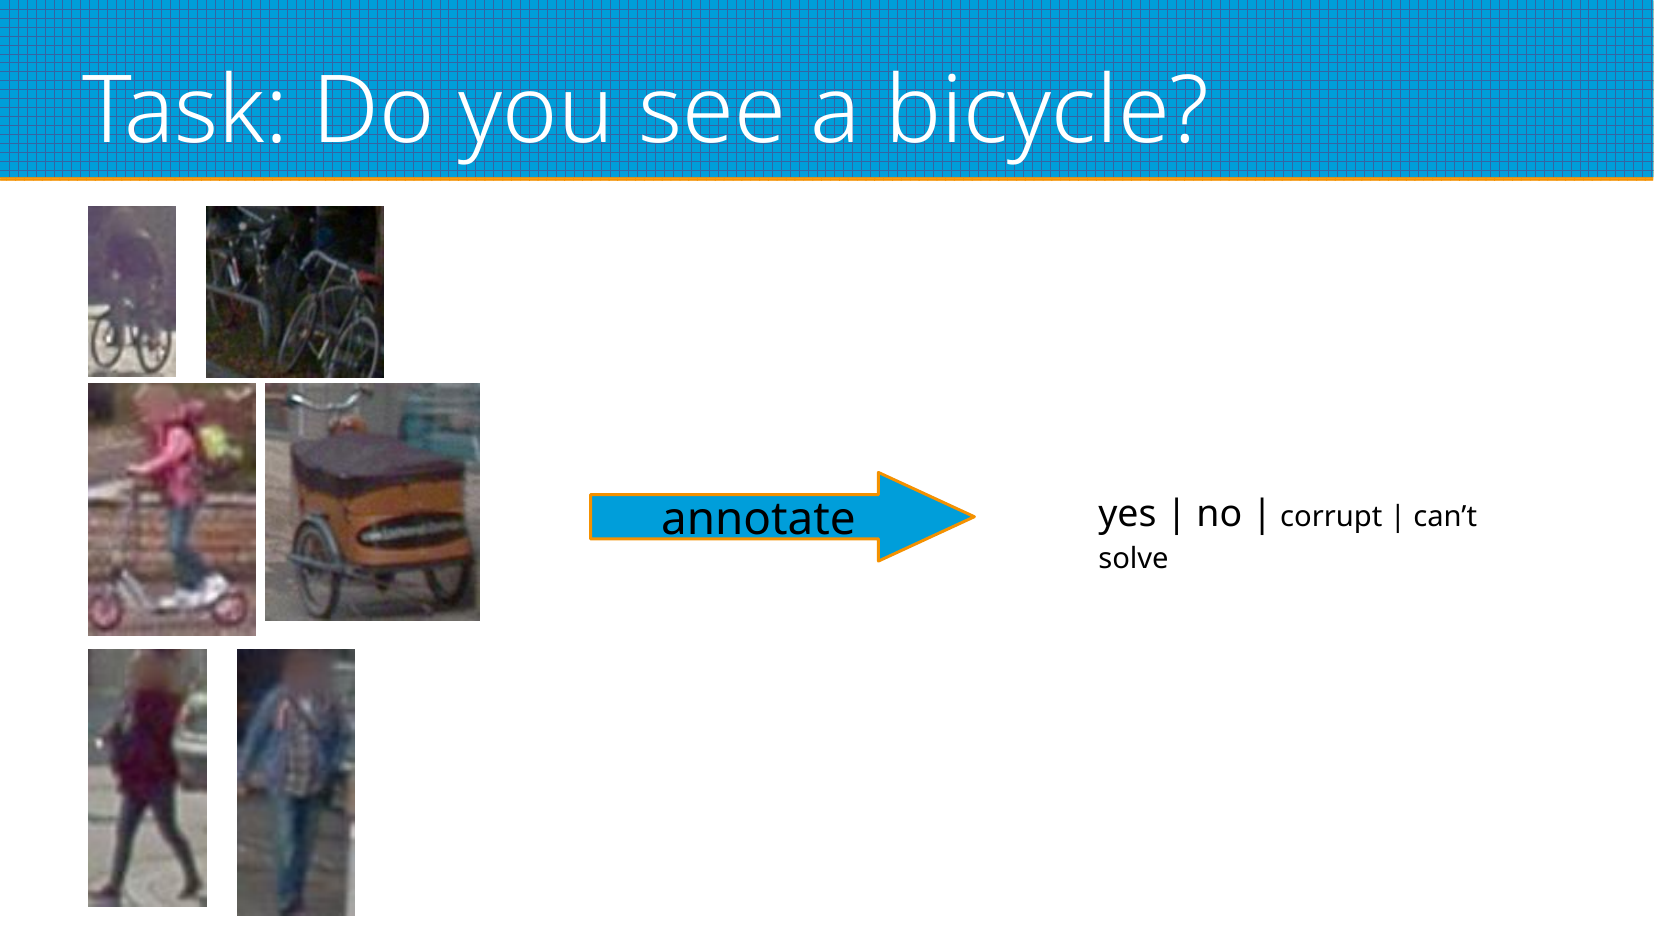

# Task: Do you see a bicycle?
annotate
yes | no | corrupt | can’t solve